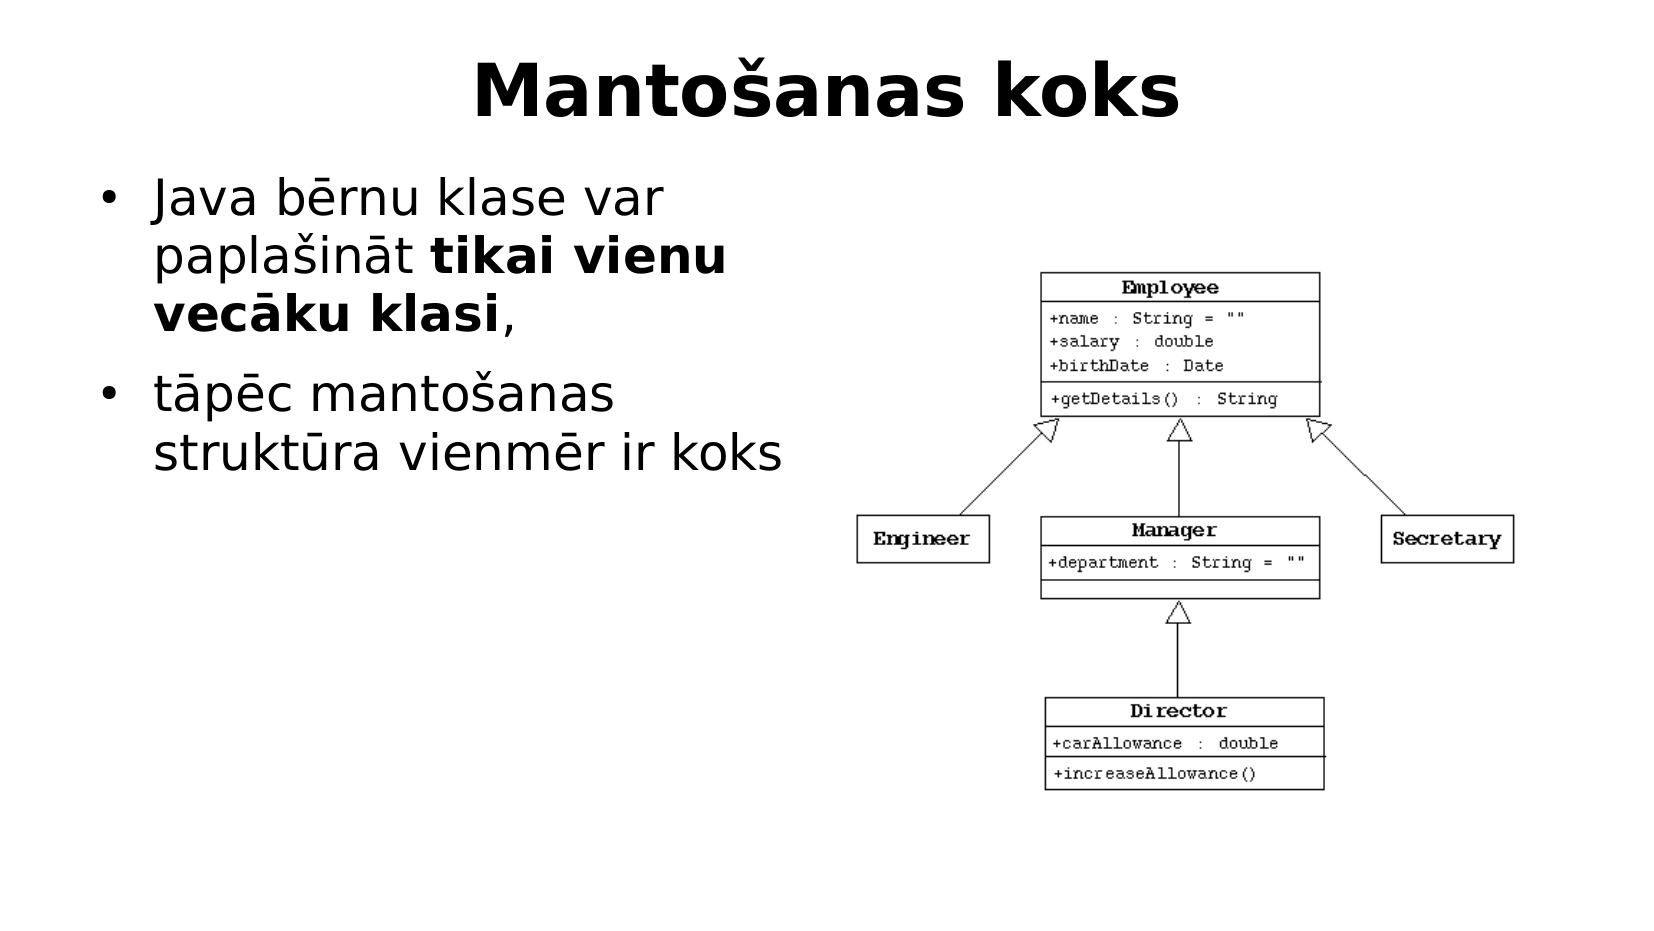

# Mantošanas koks
Java bērnu klase var paplašināt tikai vienu vecāku klasi,
tāpēc mantošanas struktūra vienmēr ir koks